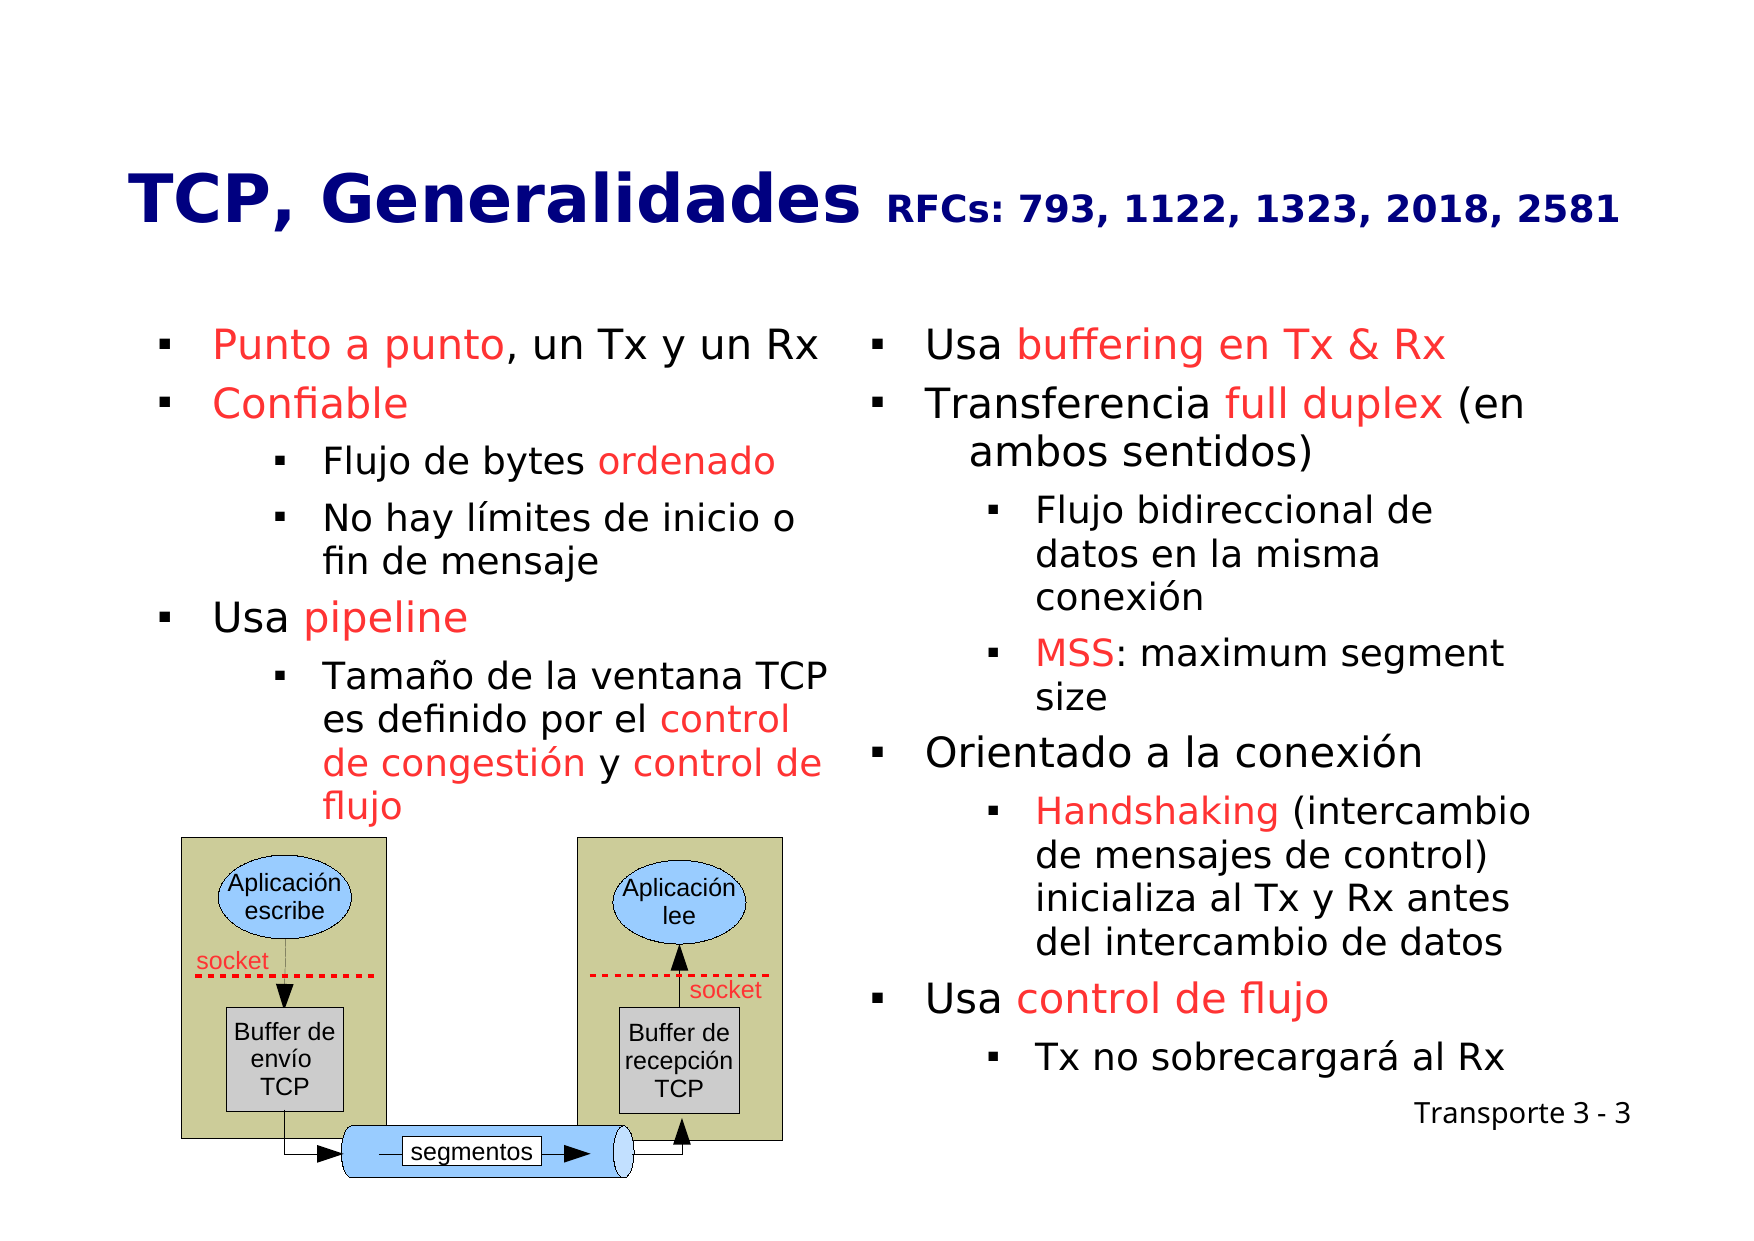

# TCP, Generalidades RFCs: 793, 1122, 1323, 2018, 2581
Punto a punto, un Tx y un Rx
Confiable
Flujo de bytes ordenado
No hay límites de inicio o fin de mensaje
Usa pipeline
Tamaño de la ventana TCP es definido por el control de congestión y control de flujo
Usa buffering en Tx & Rx
Transferencia full duplex (en ambos sentidos)
Flujo bidireccional de datos en la misma conexión
MSS: maximum segment size
Orientado a la conexión
Handshaking (intercambio de mensajes de control) inicializa al Tx y Rx antes del intercambio de datos
Usa control de flujo
Tx no sobrecargará al Rx
Aplicación
escribe
socket
Buffer de
envío
TCP
Aplicación
lee
socket
Buffer de
recepción
TCP
segmentos